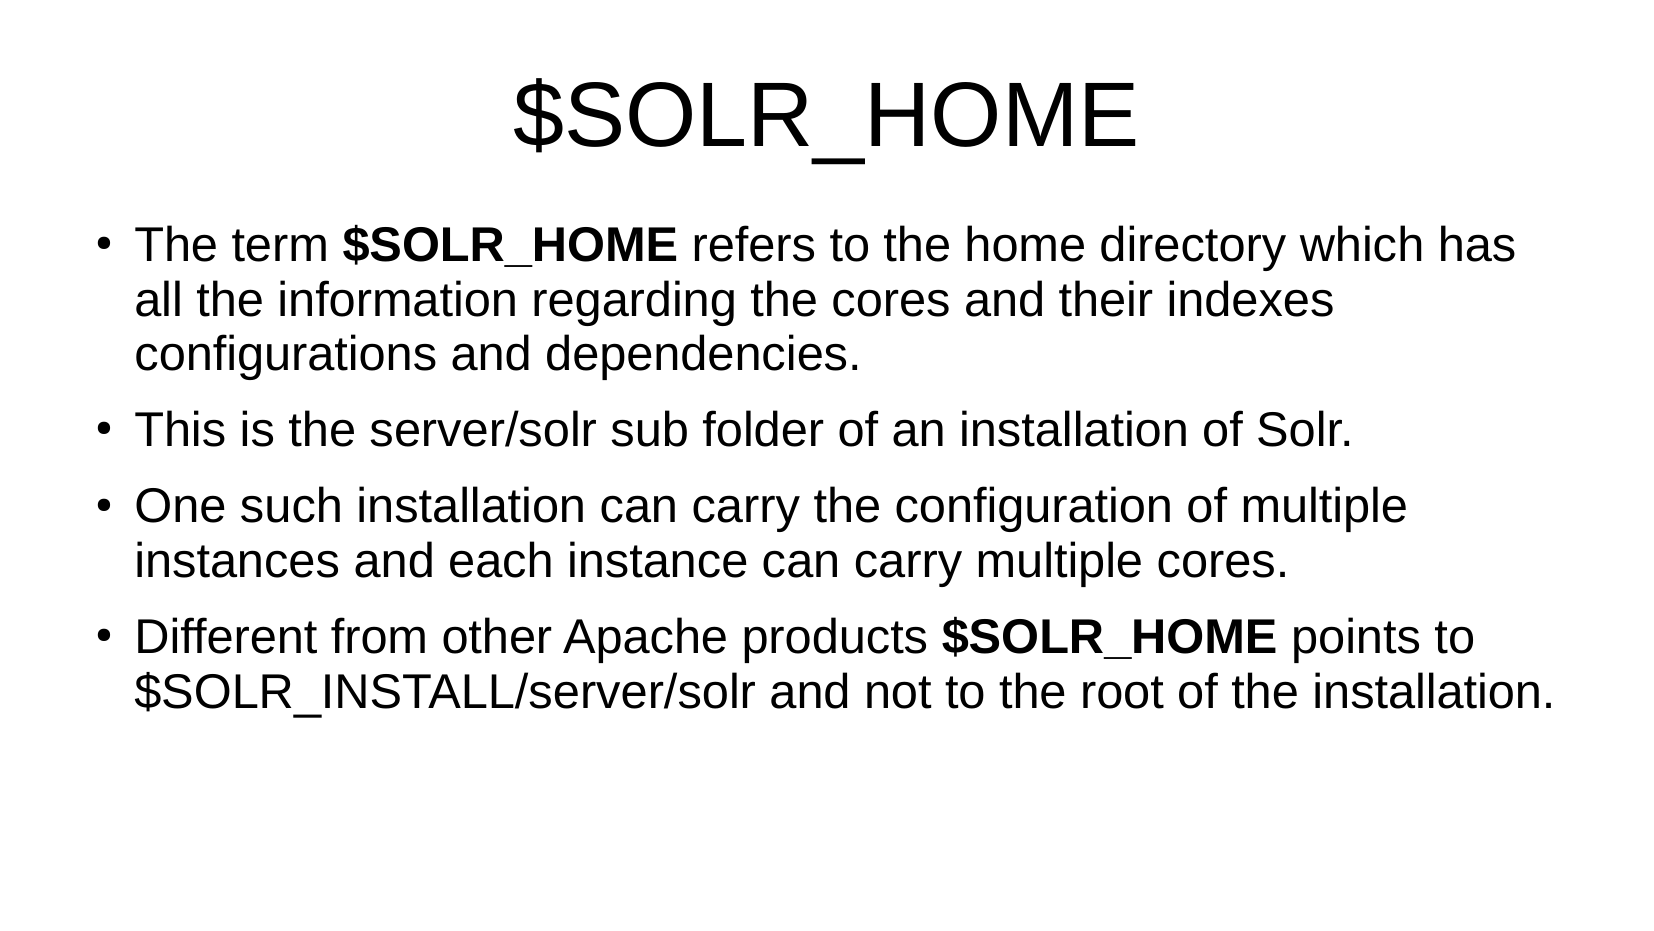

# $SOLR_HOME
The term $SOLR_HOME refers to the home directory which has all the information regarding the cores and their indexes configurations and dependencies.
This is the server/solr sub folder of an installation of Solr.
One such installation can carry the configuration of multiple instances and each instance can carry multiple cores.
Different from other Apache products $SOLR_HOME points to $SOLR_INSTALL/server/solr and not to the root of the installation.